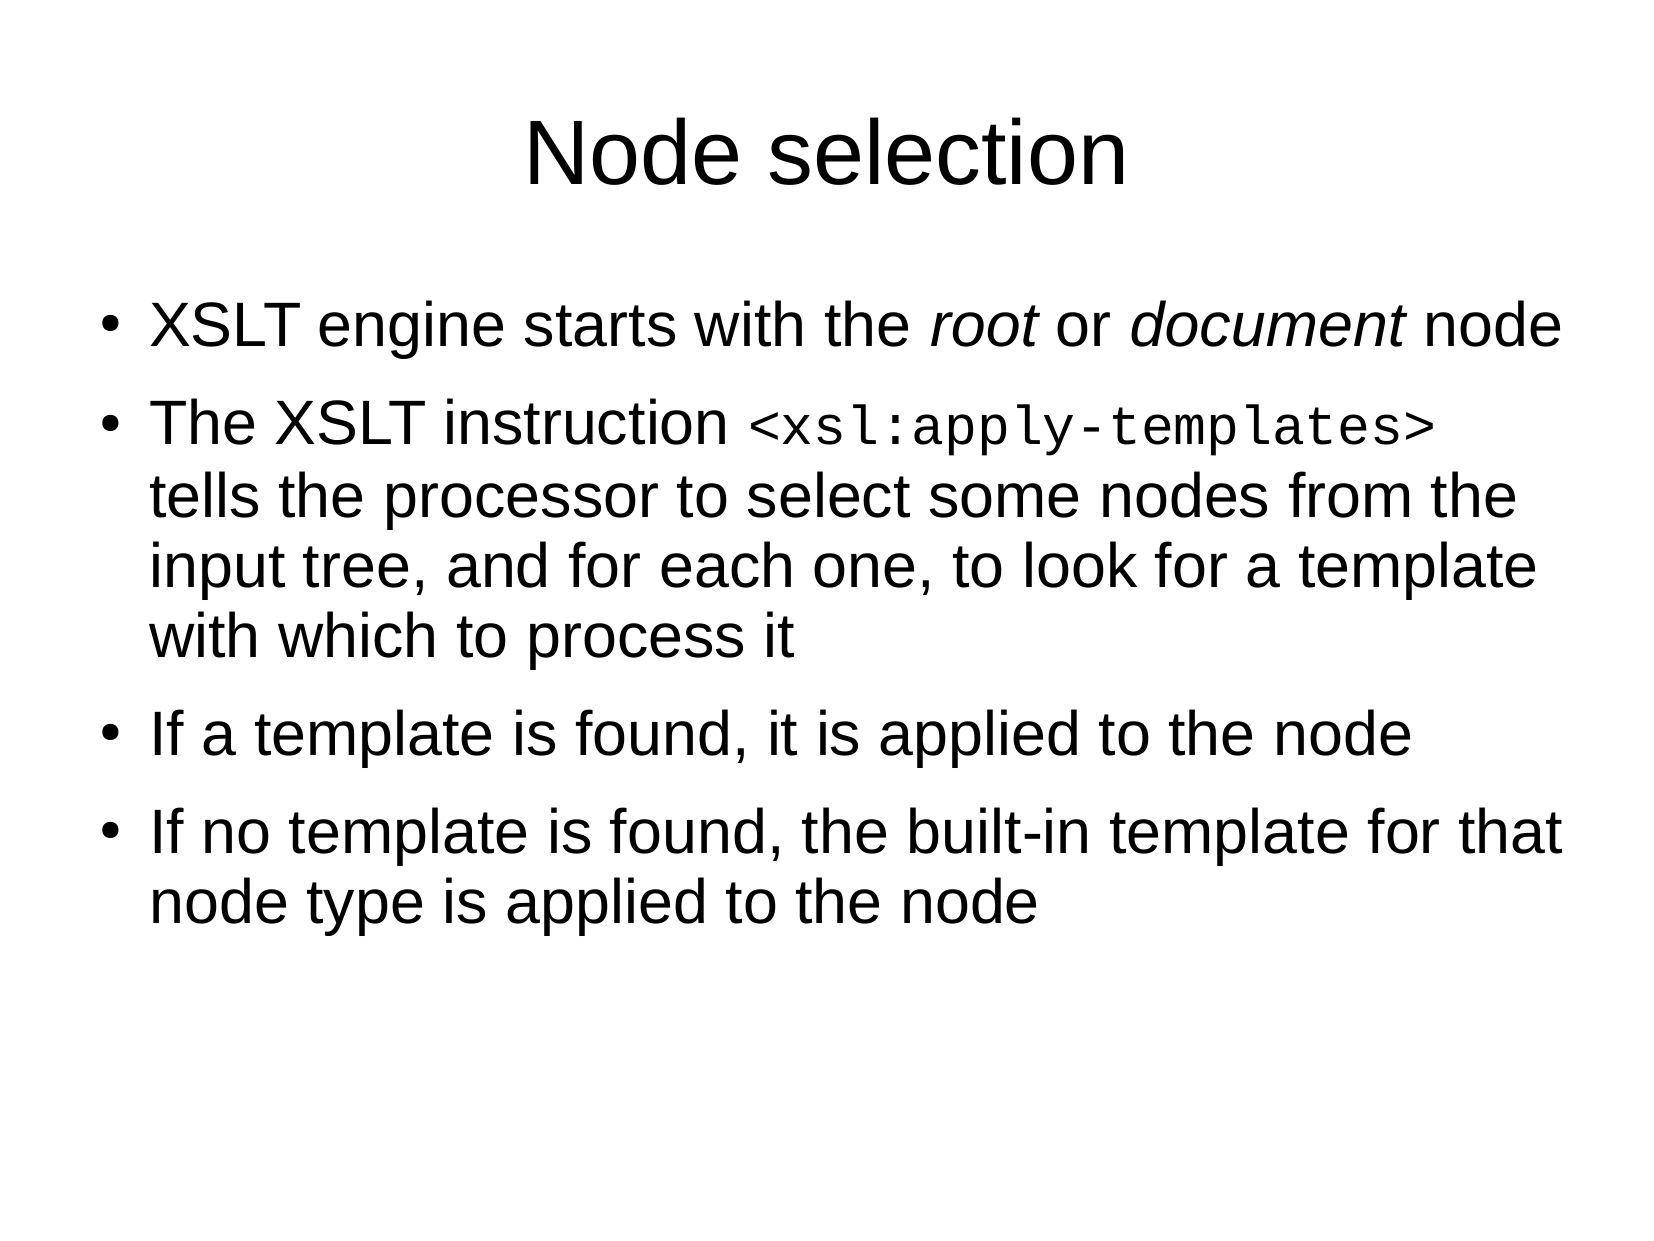

# Node selection
XSLT engine starts with the root or document node
The XSLT instruction <xsl:apply-templates> tells the processor to select some nodes from the input tree, and for each one, to look for a template with which to process it
If a template is found, it is applied to the node
If no template is found, the built-in template for that node type is applied to the node